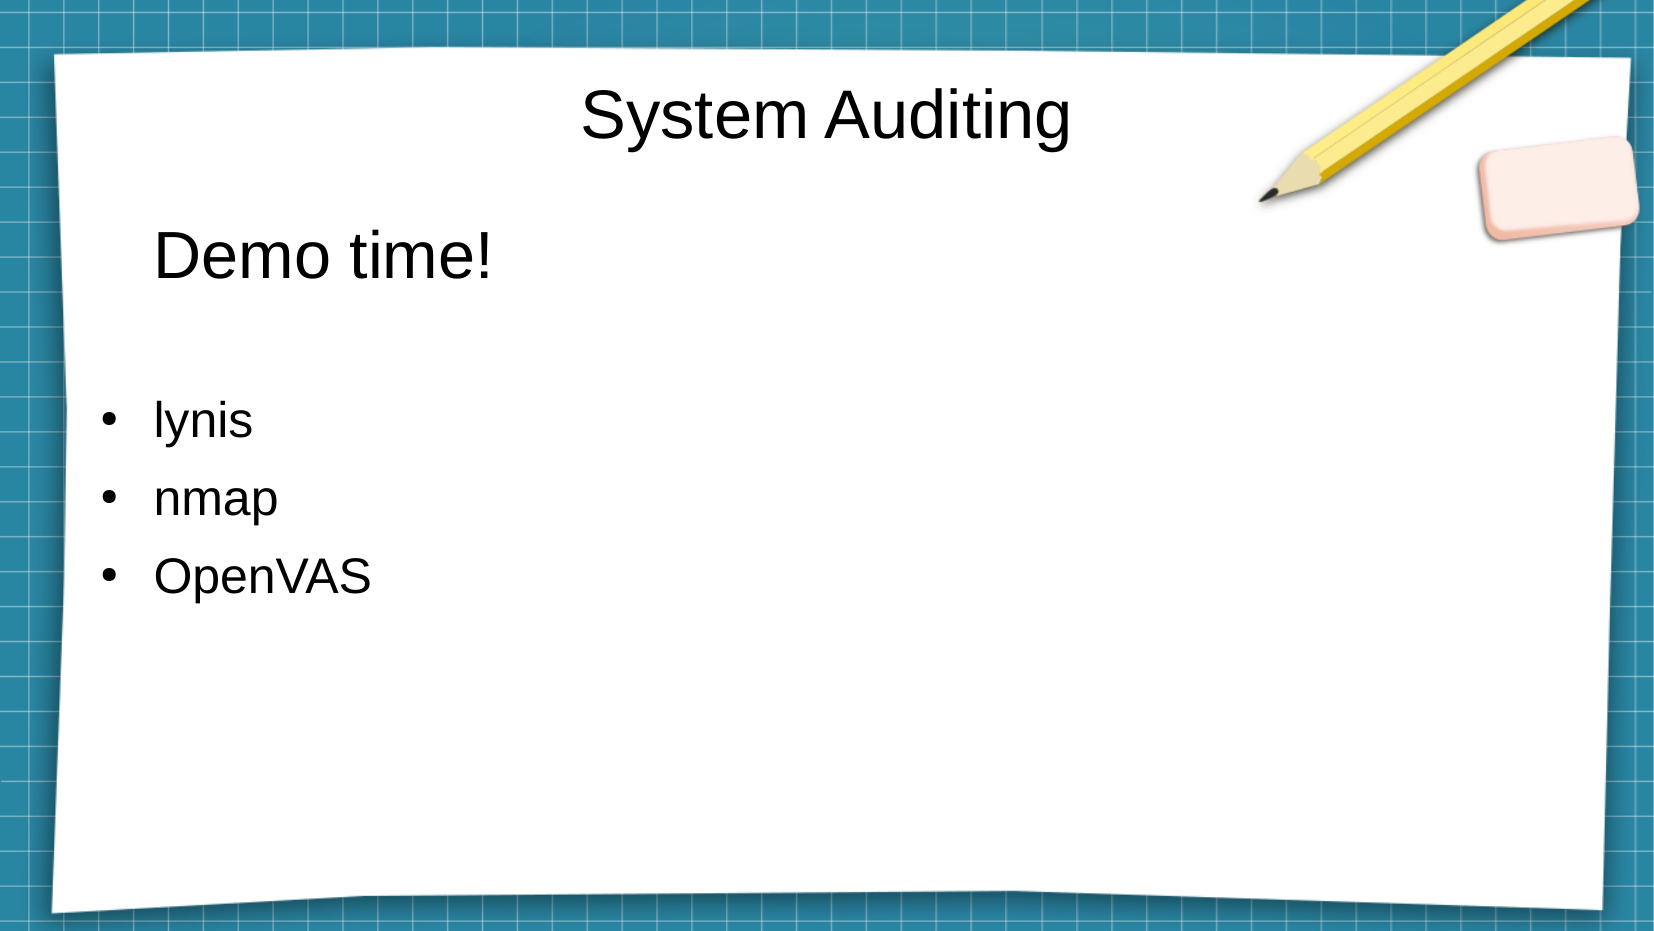

# System Auditing
Demo time!
lynis
nmap
OpenVAS